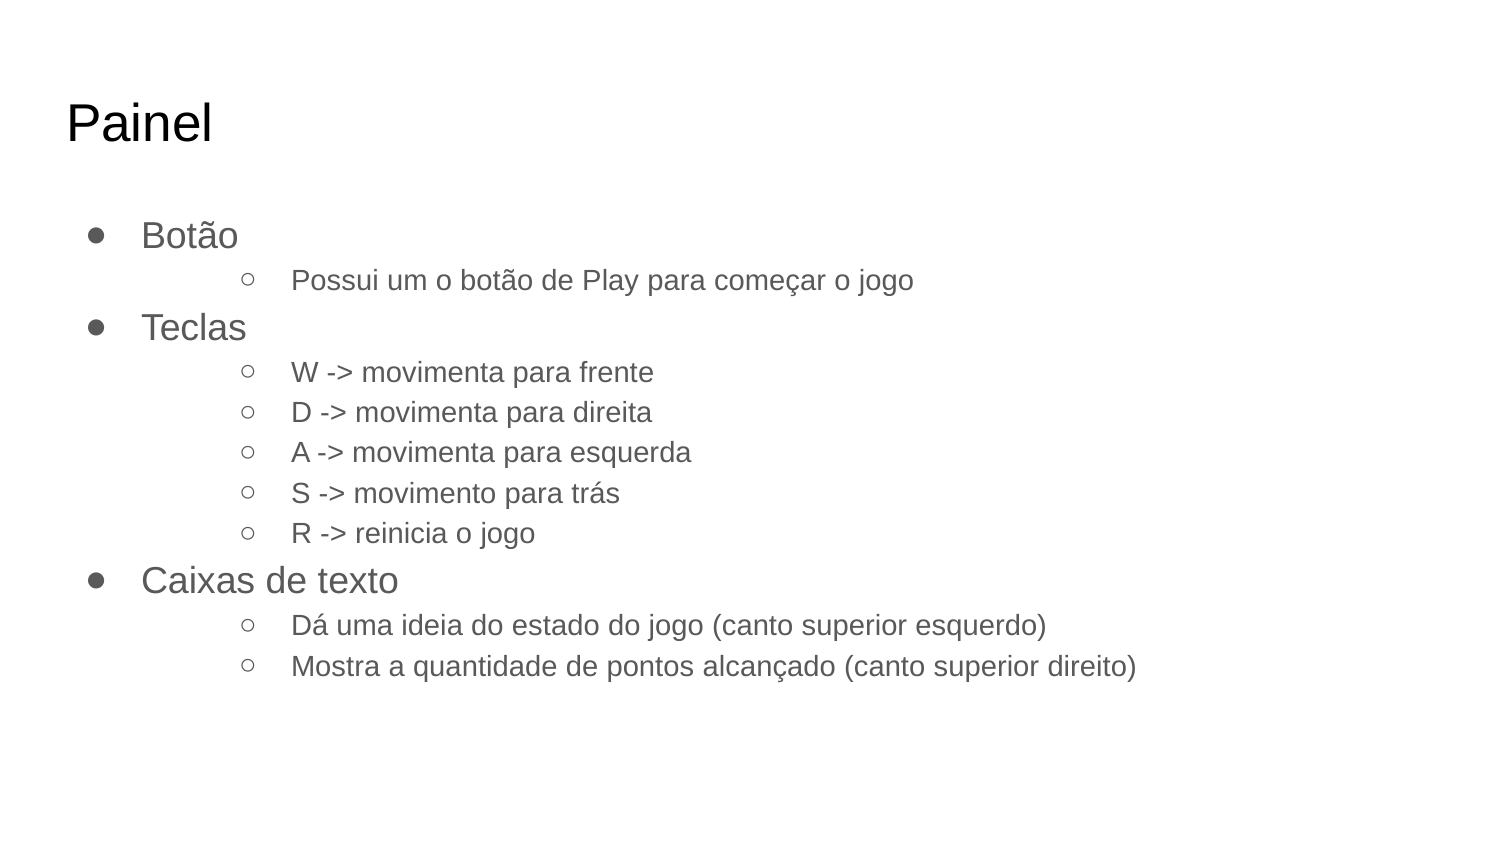

# Painel
Botão
Possui um o botão de Play para começar o jogo
Teclas
W -> movimenta para frente
D -> movimenta para direita
A -> movimenta para esquerda
S -> movimento para trás
R -> reinicia o jogo
Caixas de texto
Dá uma ideia do estado do jogo (canto superior esquerdo)
Mostra a quantidade de pontos alcançado (canto superior direito)